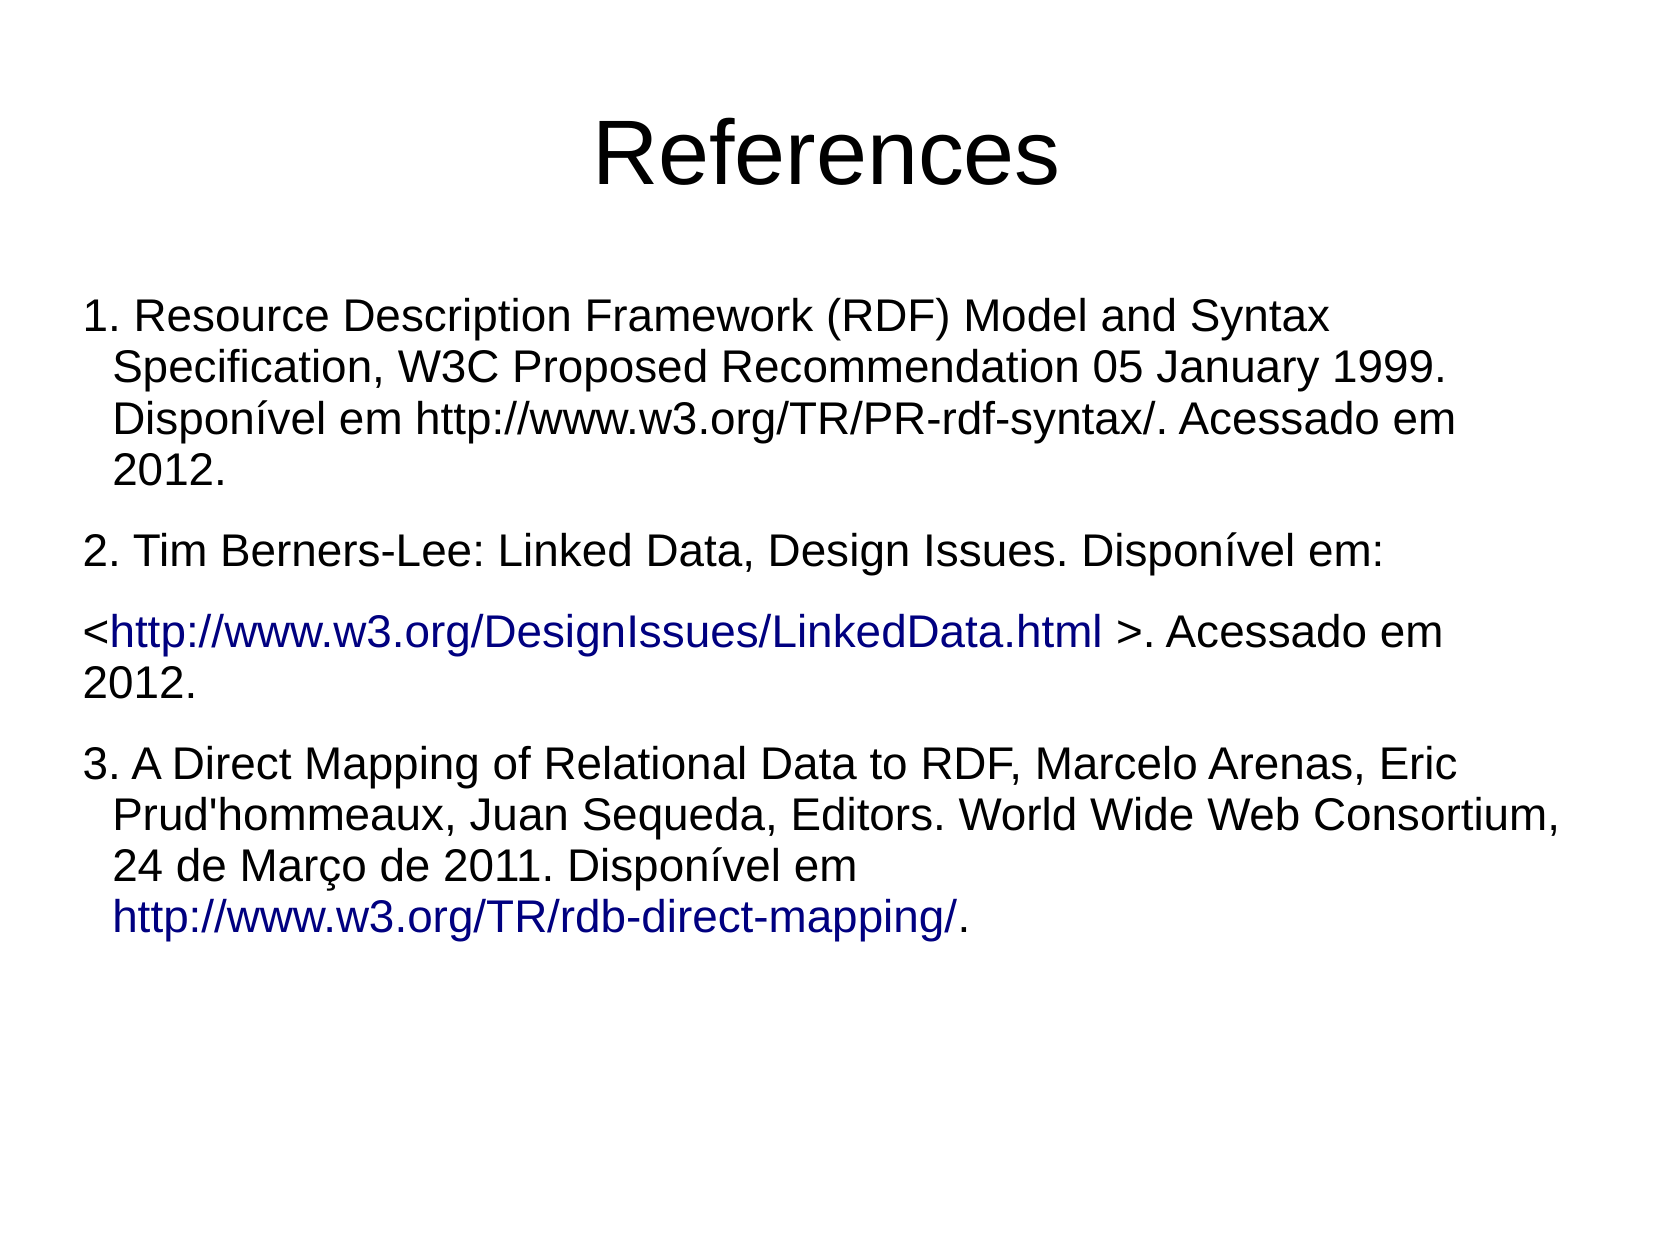

# References
1. Resource Description Framework (RDF) Model and Syntax Specification, W3C Proposed Recommendation 05 January 1999. Disponível em http://www.w3.org/TR/PR-rdf-syntax/. Acessado em 2012.
2. Tim Berners-Lee: Linked Data, Design Issues. Disponível em:
<http://www.w3.org/DesignIssues/LinkedData.html >. Acessado em 2012.
3. A Direct Mapping of Relational Data to RDF, Marcelo Arenas, Eric Prud'hommeaux, Juan Sequeda, Editors. World Wide Web Consortium, 24 de Março de 2011. Disponível emhttp://www.w3.org/TR/rdb-direct-mapping/.